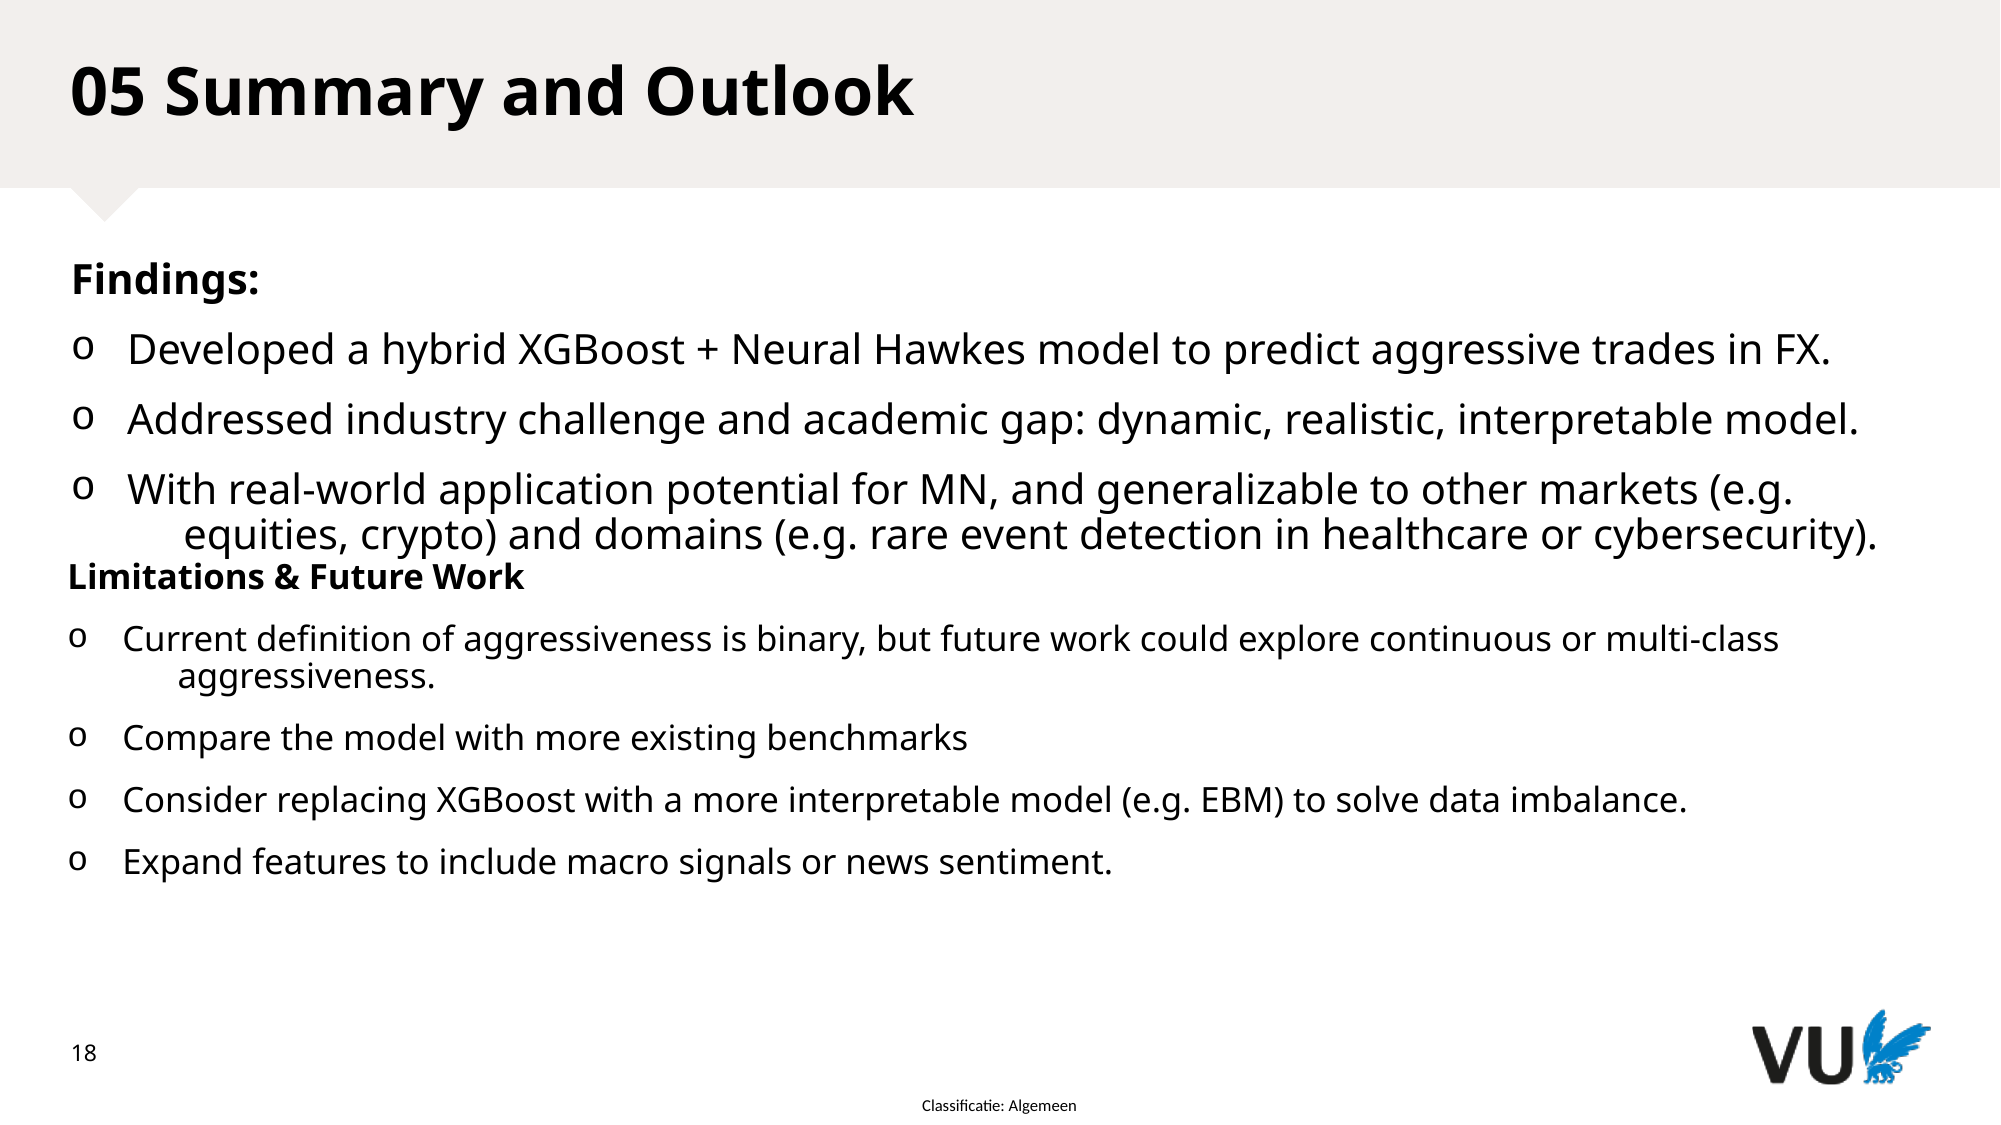

05 Summary and Outlook
# Findings:
Developed a hybrid XGBoost + Neural Hawkes model to predict aggressive trades in FX.
Addressed industry challenge and academic gap: dynamic, realistic, interpretable model.
With real-world application potential for MN, and generalizable to other markets (e.g. equities, crypto) and domains (e.g. rare event detection in healthcare or cybersecurity).
Limitations & Future Work
Current definition of aggressiveness is binary, but future work could explore continuous or multi-class aggressiveness.
Compare the model with more existing benchmarks
Consider replacing XGBoost with a more interpretable model (e.g. EBM) to solve data imbalance.
Expand features to include macro signals or news sentiment.